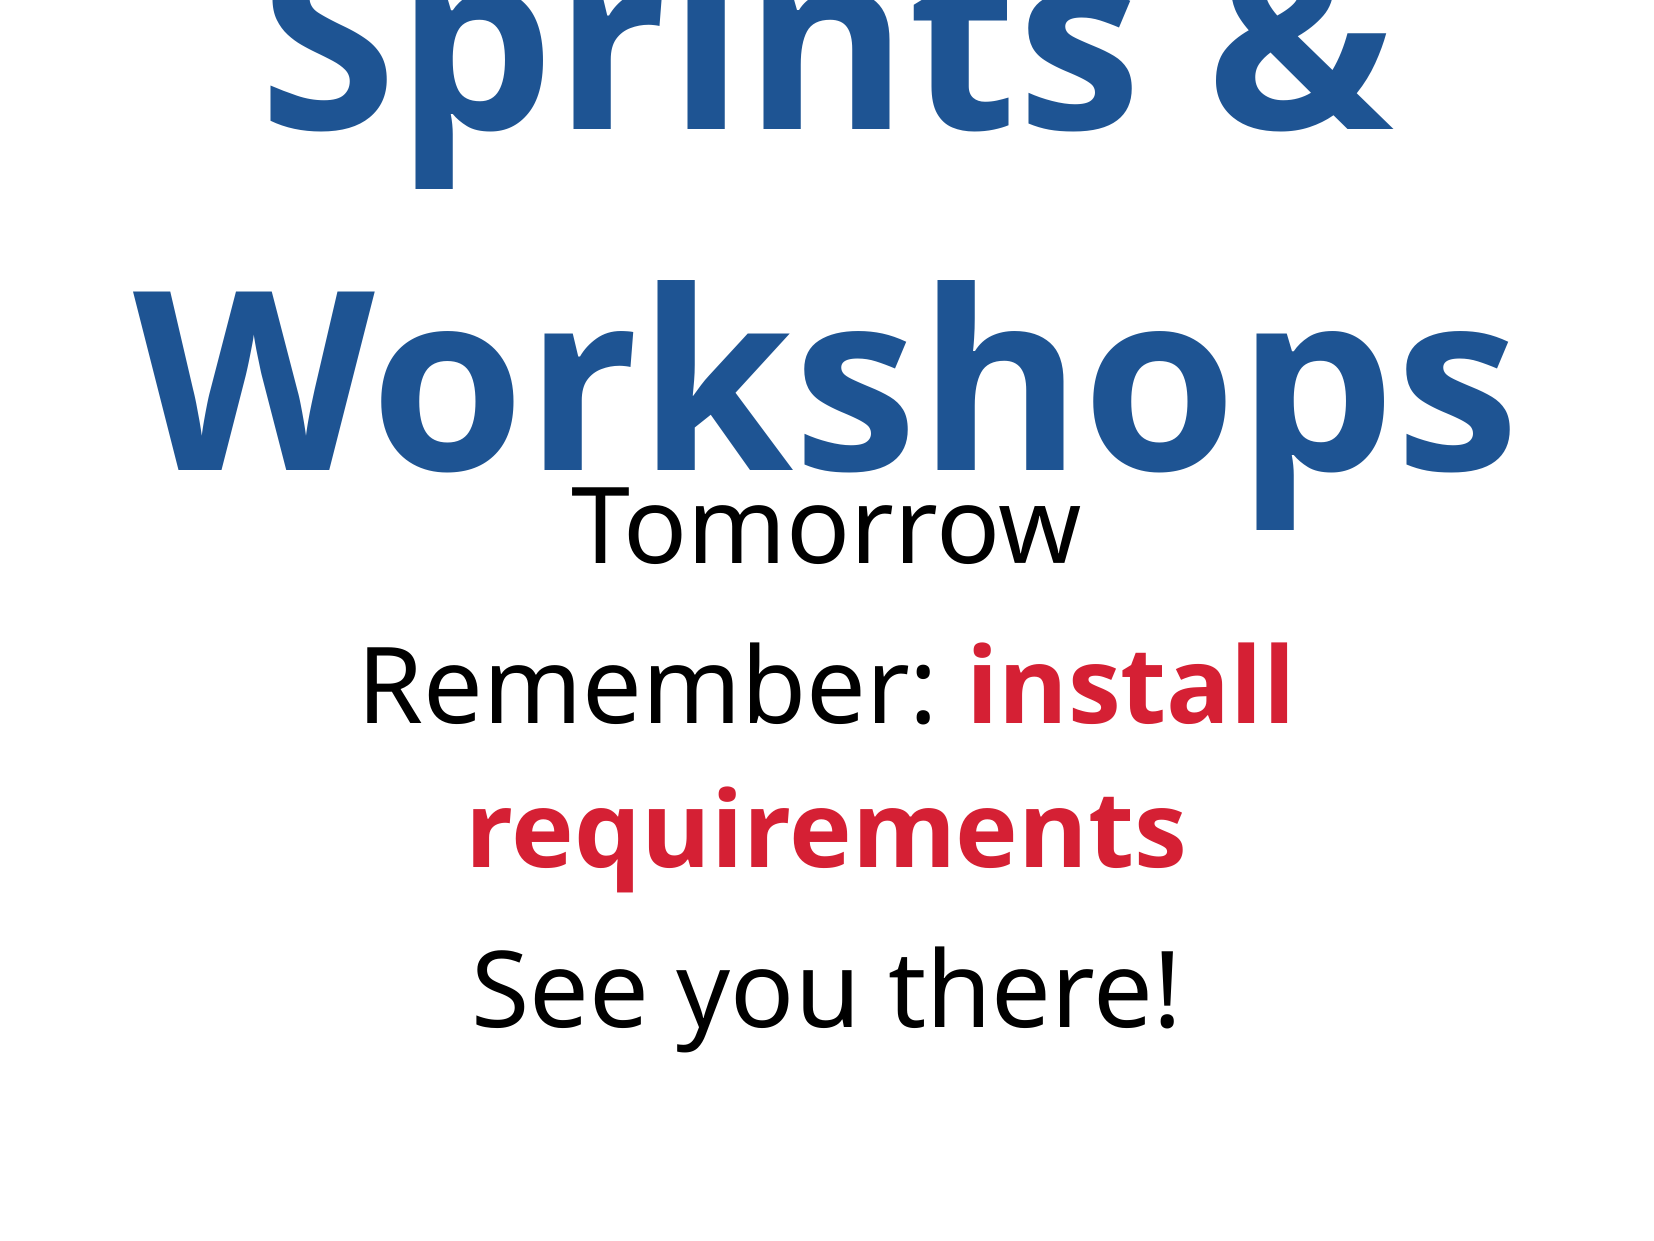

Sprints & Workshops
# Tomorrow
Remember: install requirements
See you there!